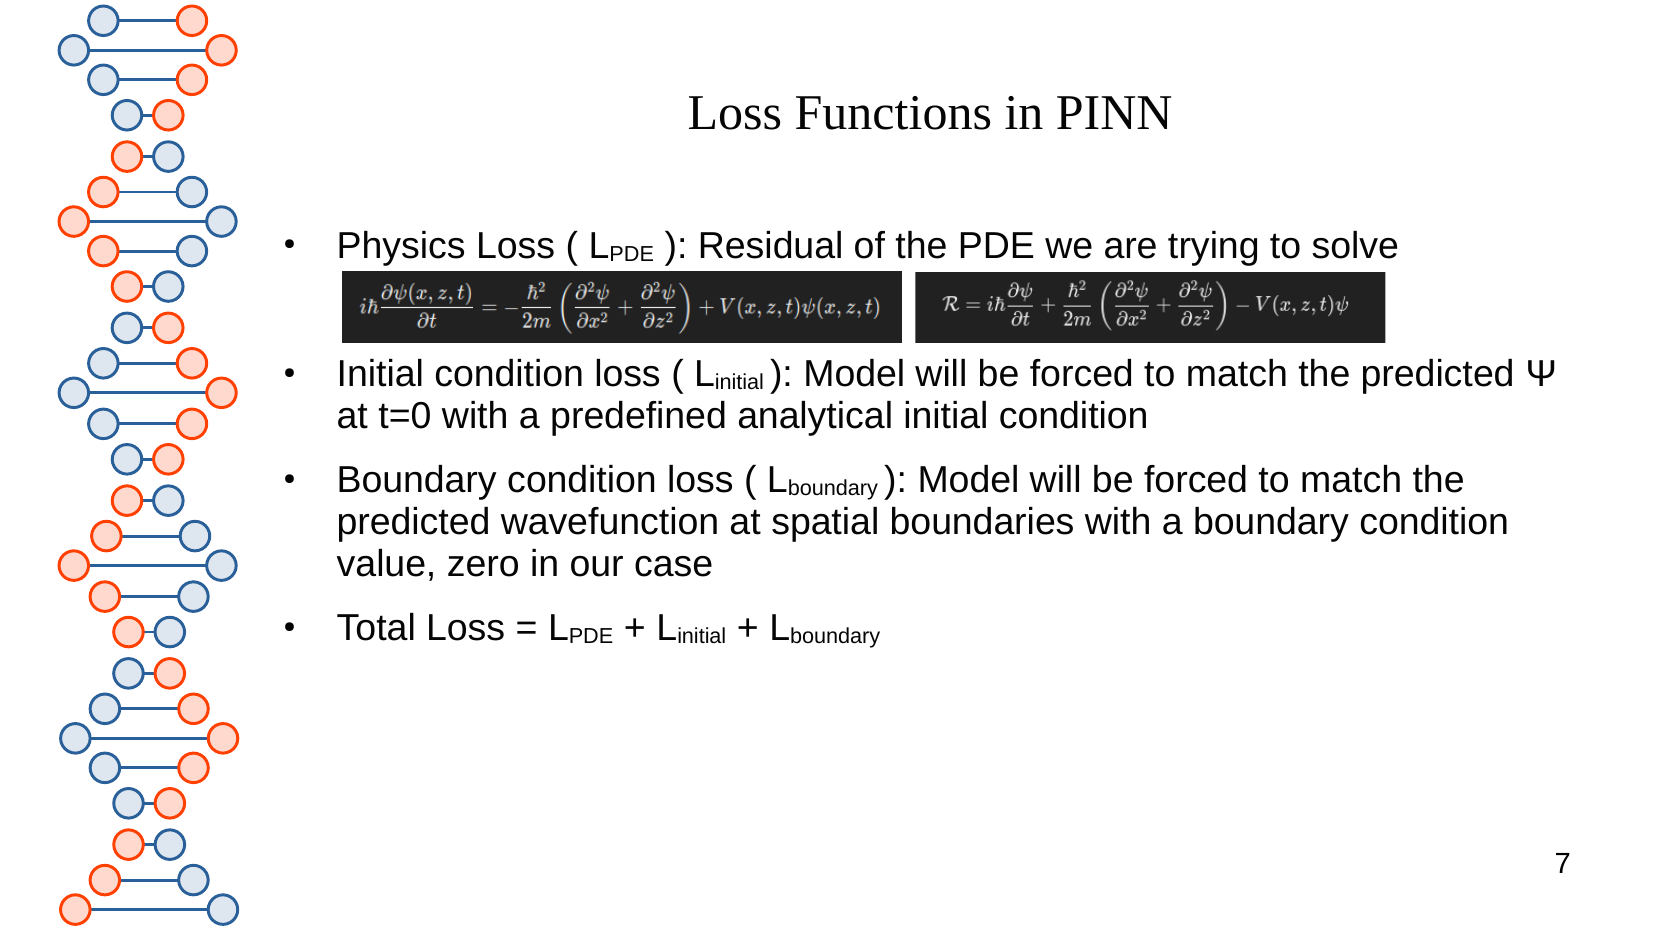

# Loss Functions in PINN
Physics Loss ( LPDE ): Residual of the PDE we are trying to solve
Initial condition loss ( Linitial ): Model will be forced to match the predicted Ψ at t=0 with a predefined analytical initial condition
Boundary condition loss ( Lboundary ): Model will be forced to match the predicted wavefunction at spatial boundaries with a boundary condition value, zero in our case
Total Loss = LPDE + Linitial + Lboundary
7